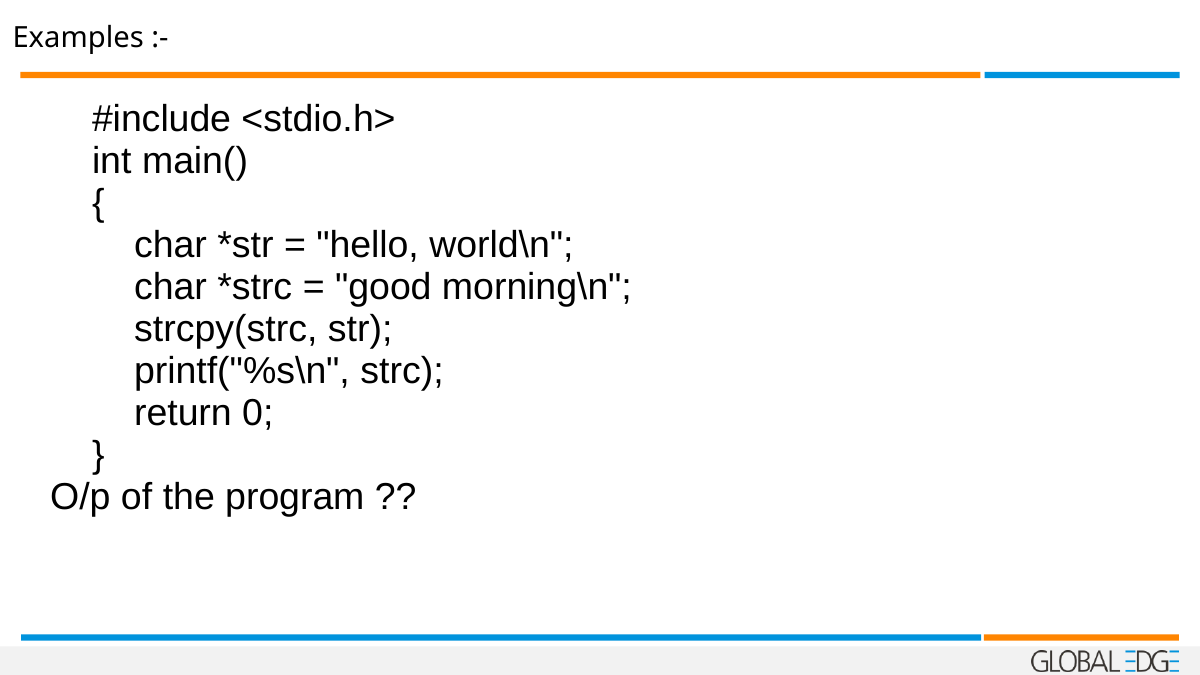

# Examples :-
 #include <stdio.h>
 int main()
 {
 char *str = "hello, world\n";
 char *strc = "good morning\n";
 strcpy(strc, str);
 printf("%s\n", strc);
 return 0;
 }
O/p of the program ??